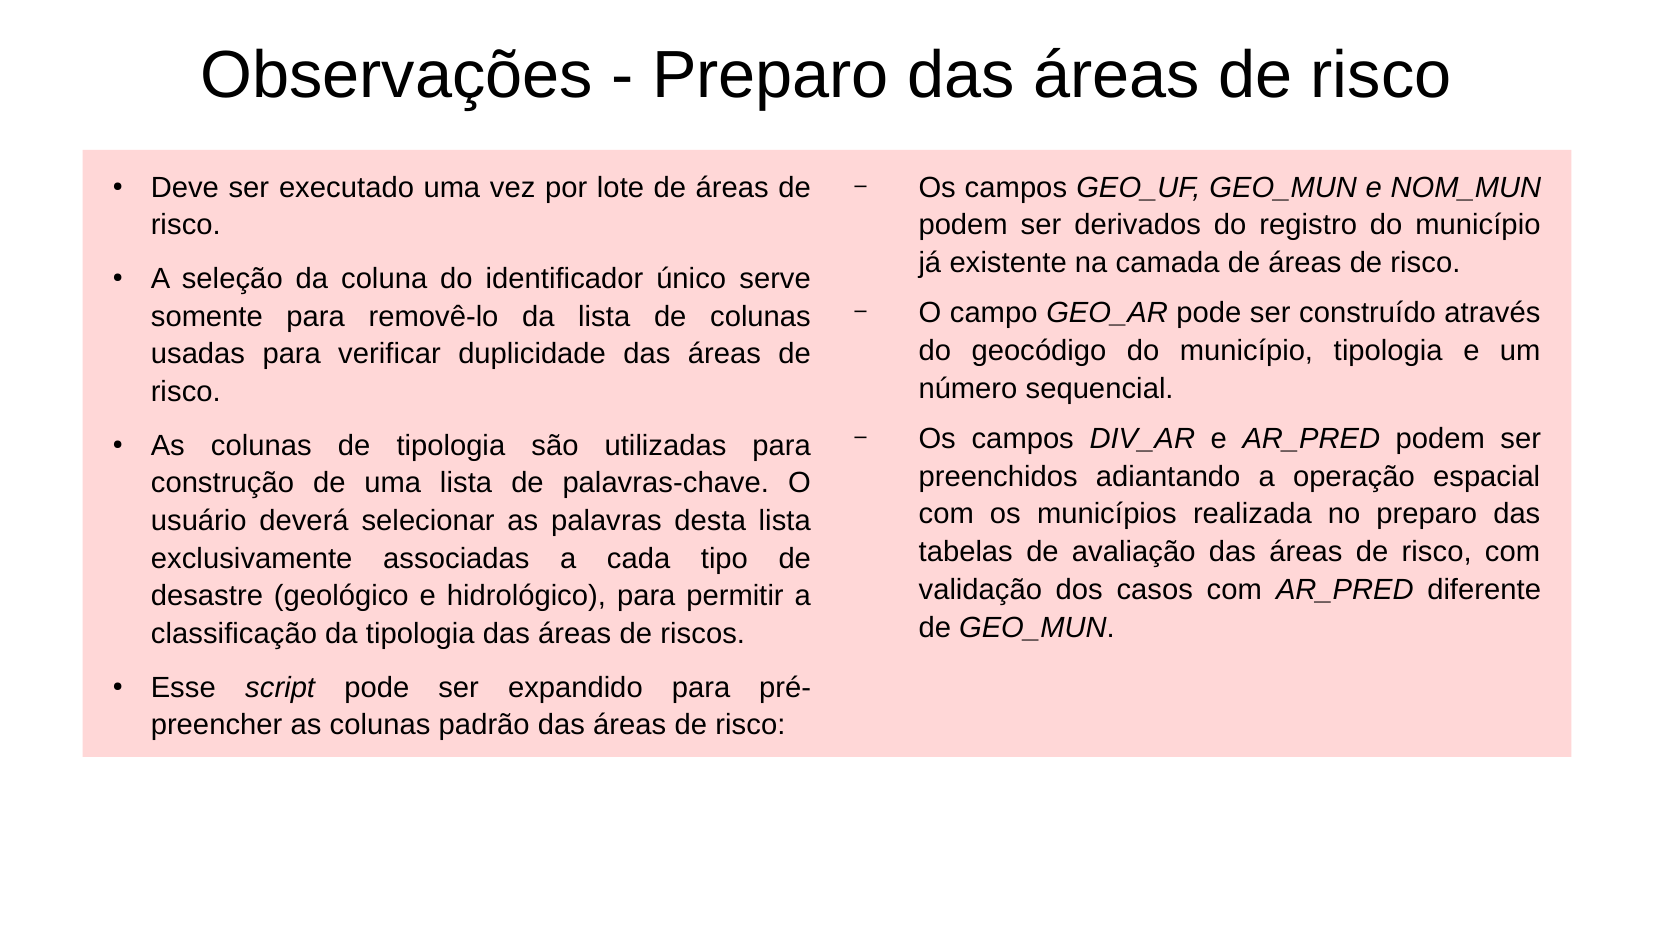

Observações - Preparo das áreas de risco
# Deve ser executado uma vez por lote de áreas de risco.
A seleção da coluna do identificador único serve somente para removê-lo da lista de colunas usadas para verificar duplicidade das áreas de risco.
As colunas de tipologia são utilizadas para construção de uma lista de palavras-chave. O usuário deverá selecionar as palavras desta lista exclusivamente associadas a cada tipo de desastre (geológico e hidrológico), para permitir a classificação da tipologia das áreas de riscos.
Esse script pode ser expandido para pré-preencher as colunas padrão das áreas de risco:
Os campos GEO_UF, GEO_MUN e NOM_MUN podem ser derivados do registro do município já existente na camada de áreas de risco.
O campo GEO_AR pode ser construído através do geocódigo do município, tipologia e um número sequencial.
Os campos DIV_AR e AR_PRED podem ser preenchidos adiantando a operação espacial com os municípios realizada no preparo das tabelas de avaliação das áreas de risco, com validação dos casos com AR_PRED diferente de GEO_MUN.